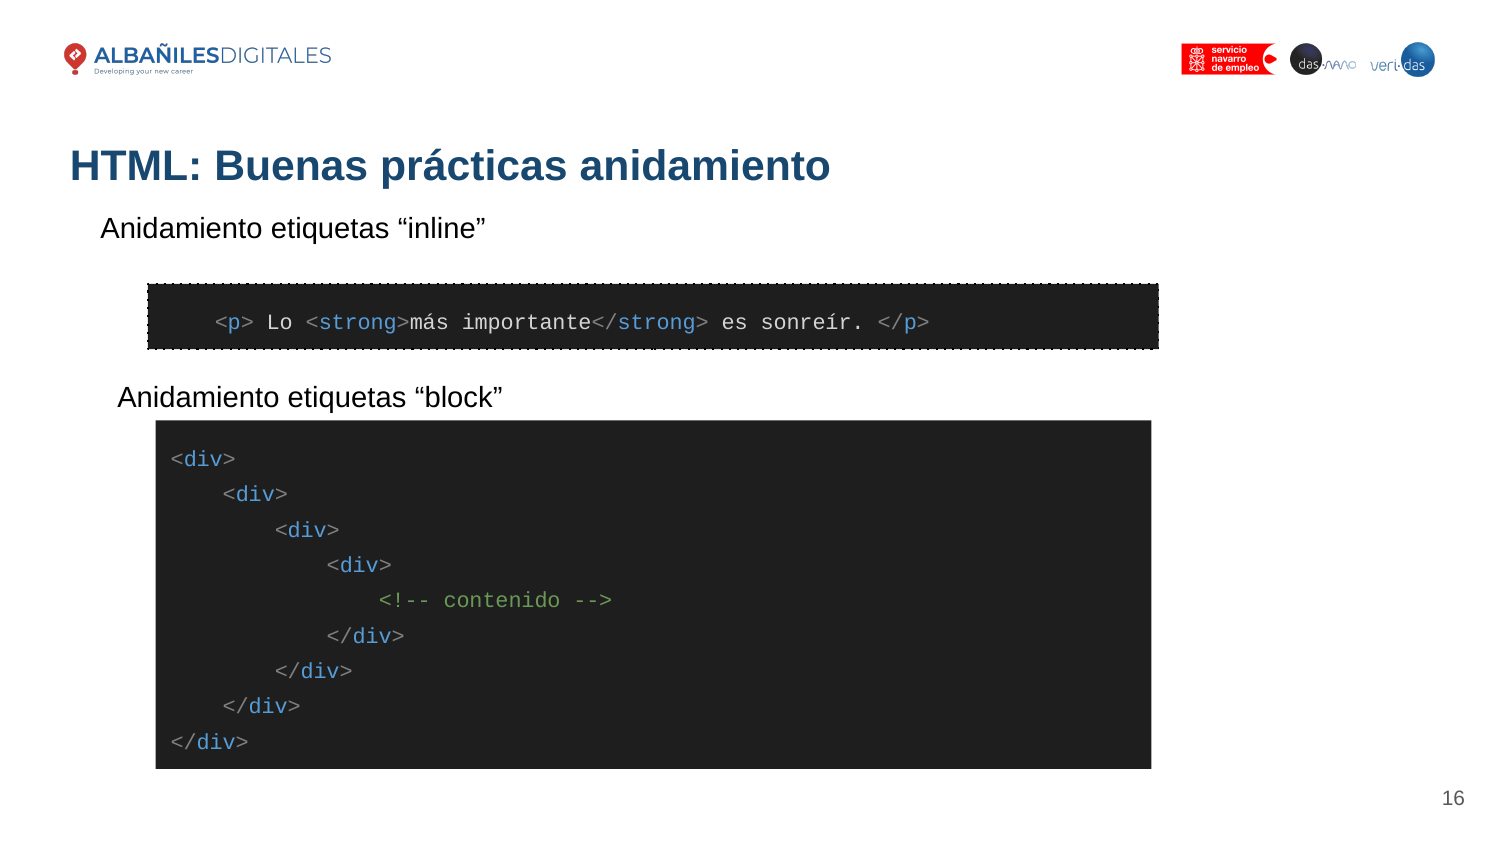

HTML: Buenas prácticas anidamiento
Anidamiento etiquetas “inline”
 <p> Lo <strong>más importante</strong> es sonreír. </p>
Anidamiento etiquetas “block”
<div>
 <div>
 <div>
 <div>
 <!-- contenido -->
 </div>
 </div>
 </div>
</div>